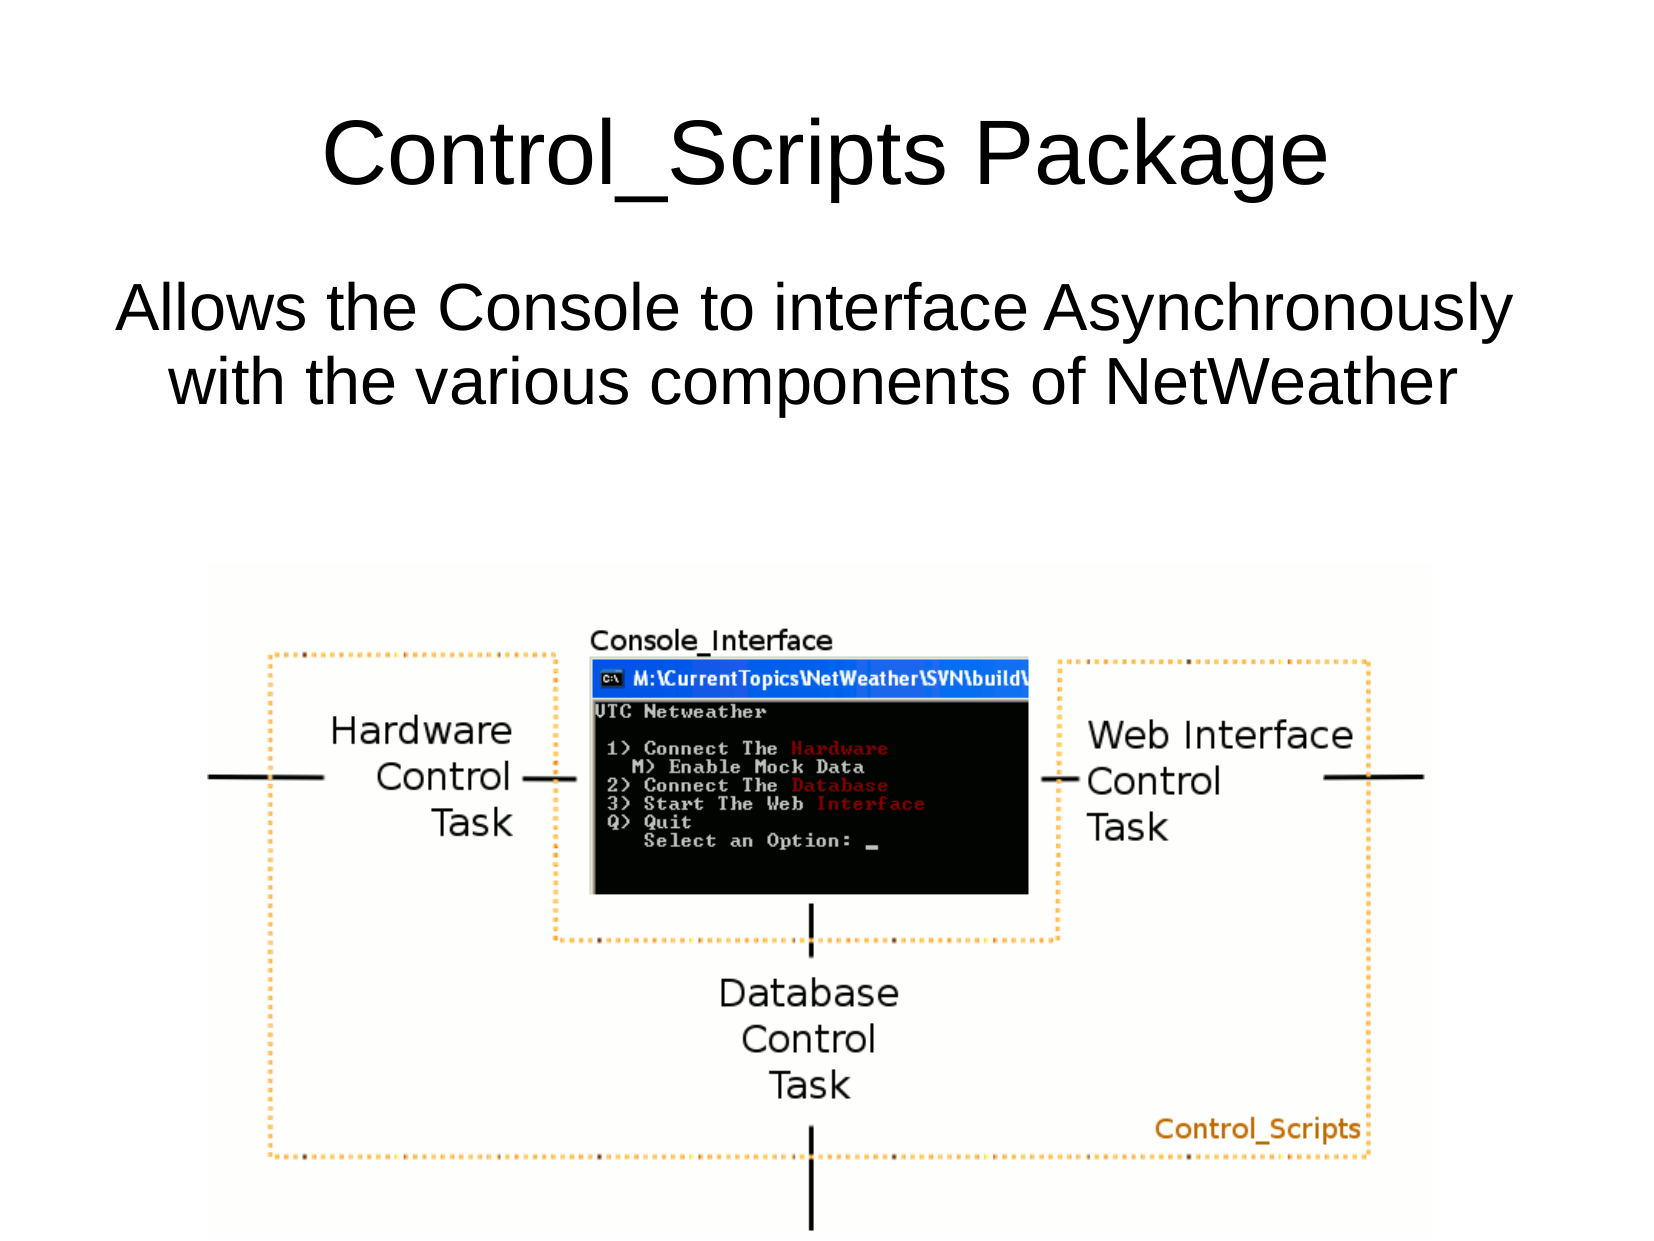

# Control_Scripts Package
Allows the Console to interface Asynchronously with the various components of NetWeather